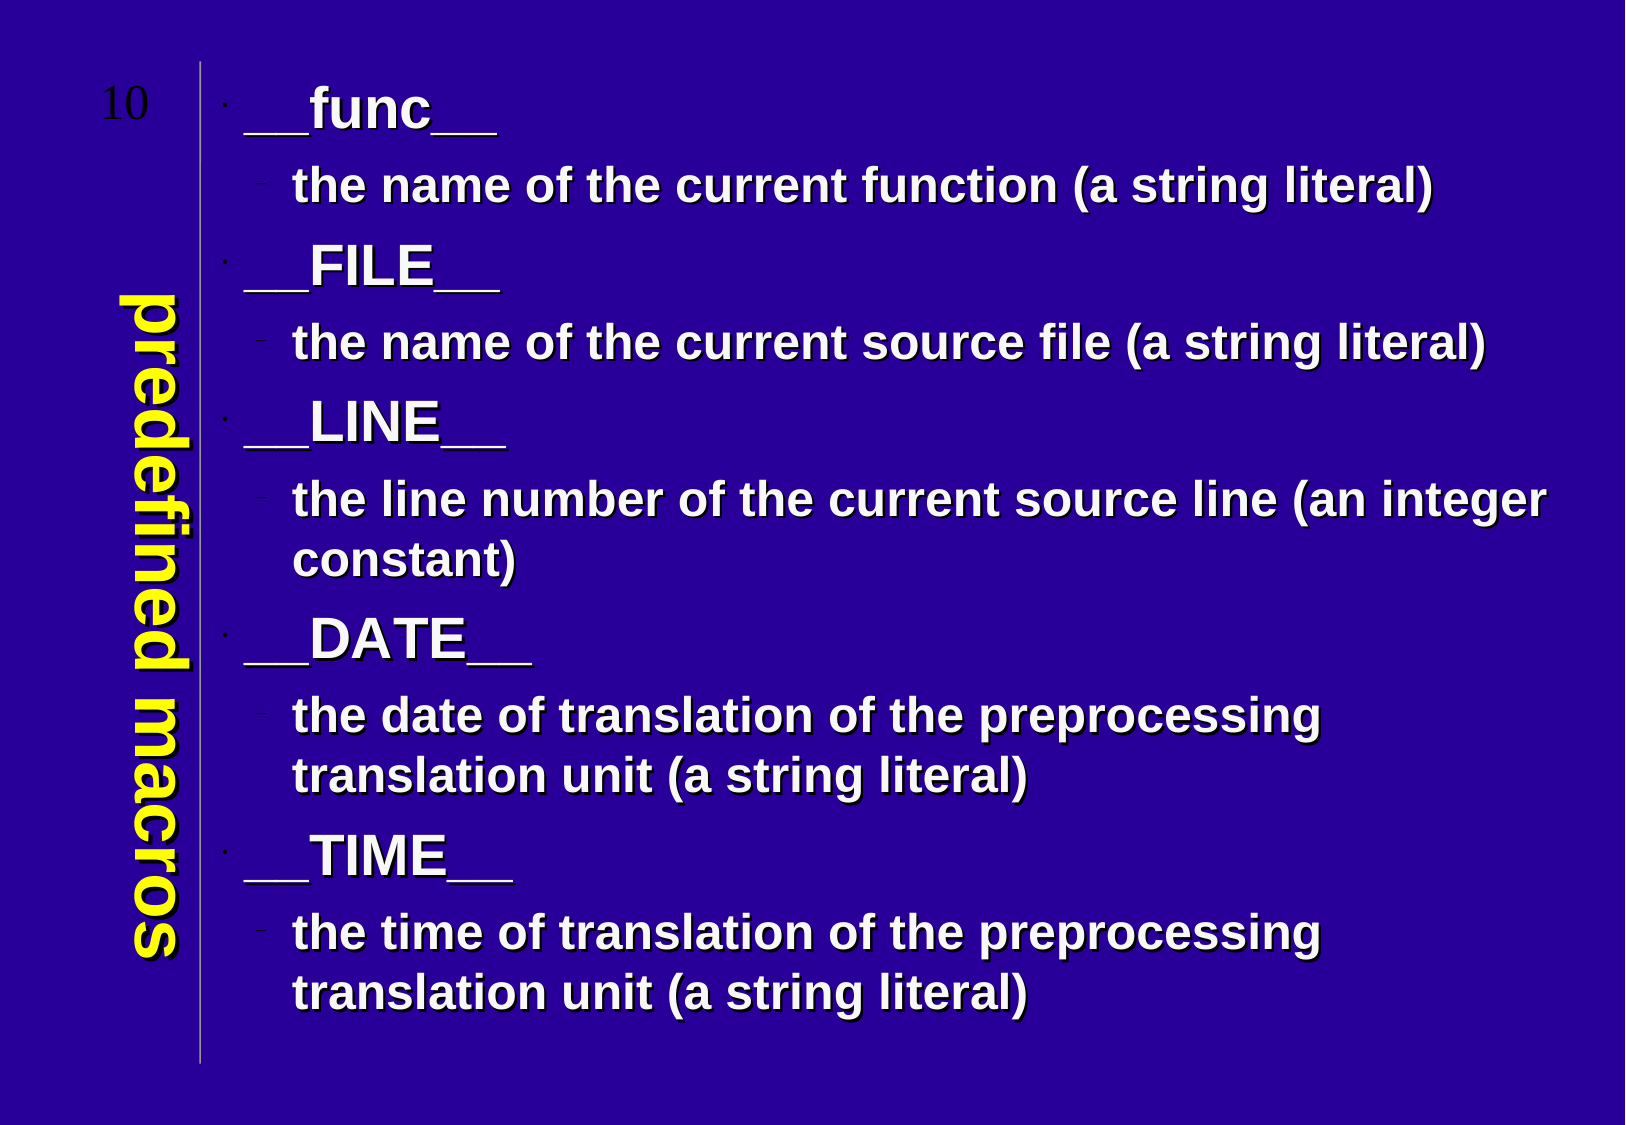

10
 __func__
the name of the current function (a string literal)
 __FILE__
the name of the current source file (a string literal)
 __LINE__
the line number of the current source line (an integer constant)
 __DATE__
the date of translation of the preprocessing translation unit (a string literal)
 __TIME__
the time of translation of the preprocessing translation unit (a string literal)
# predefined macros